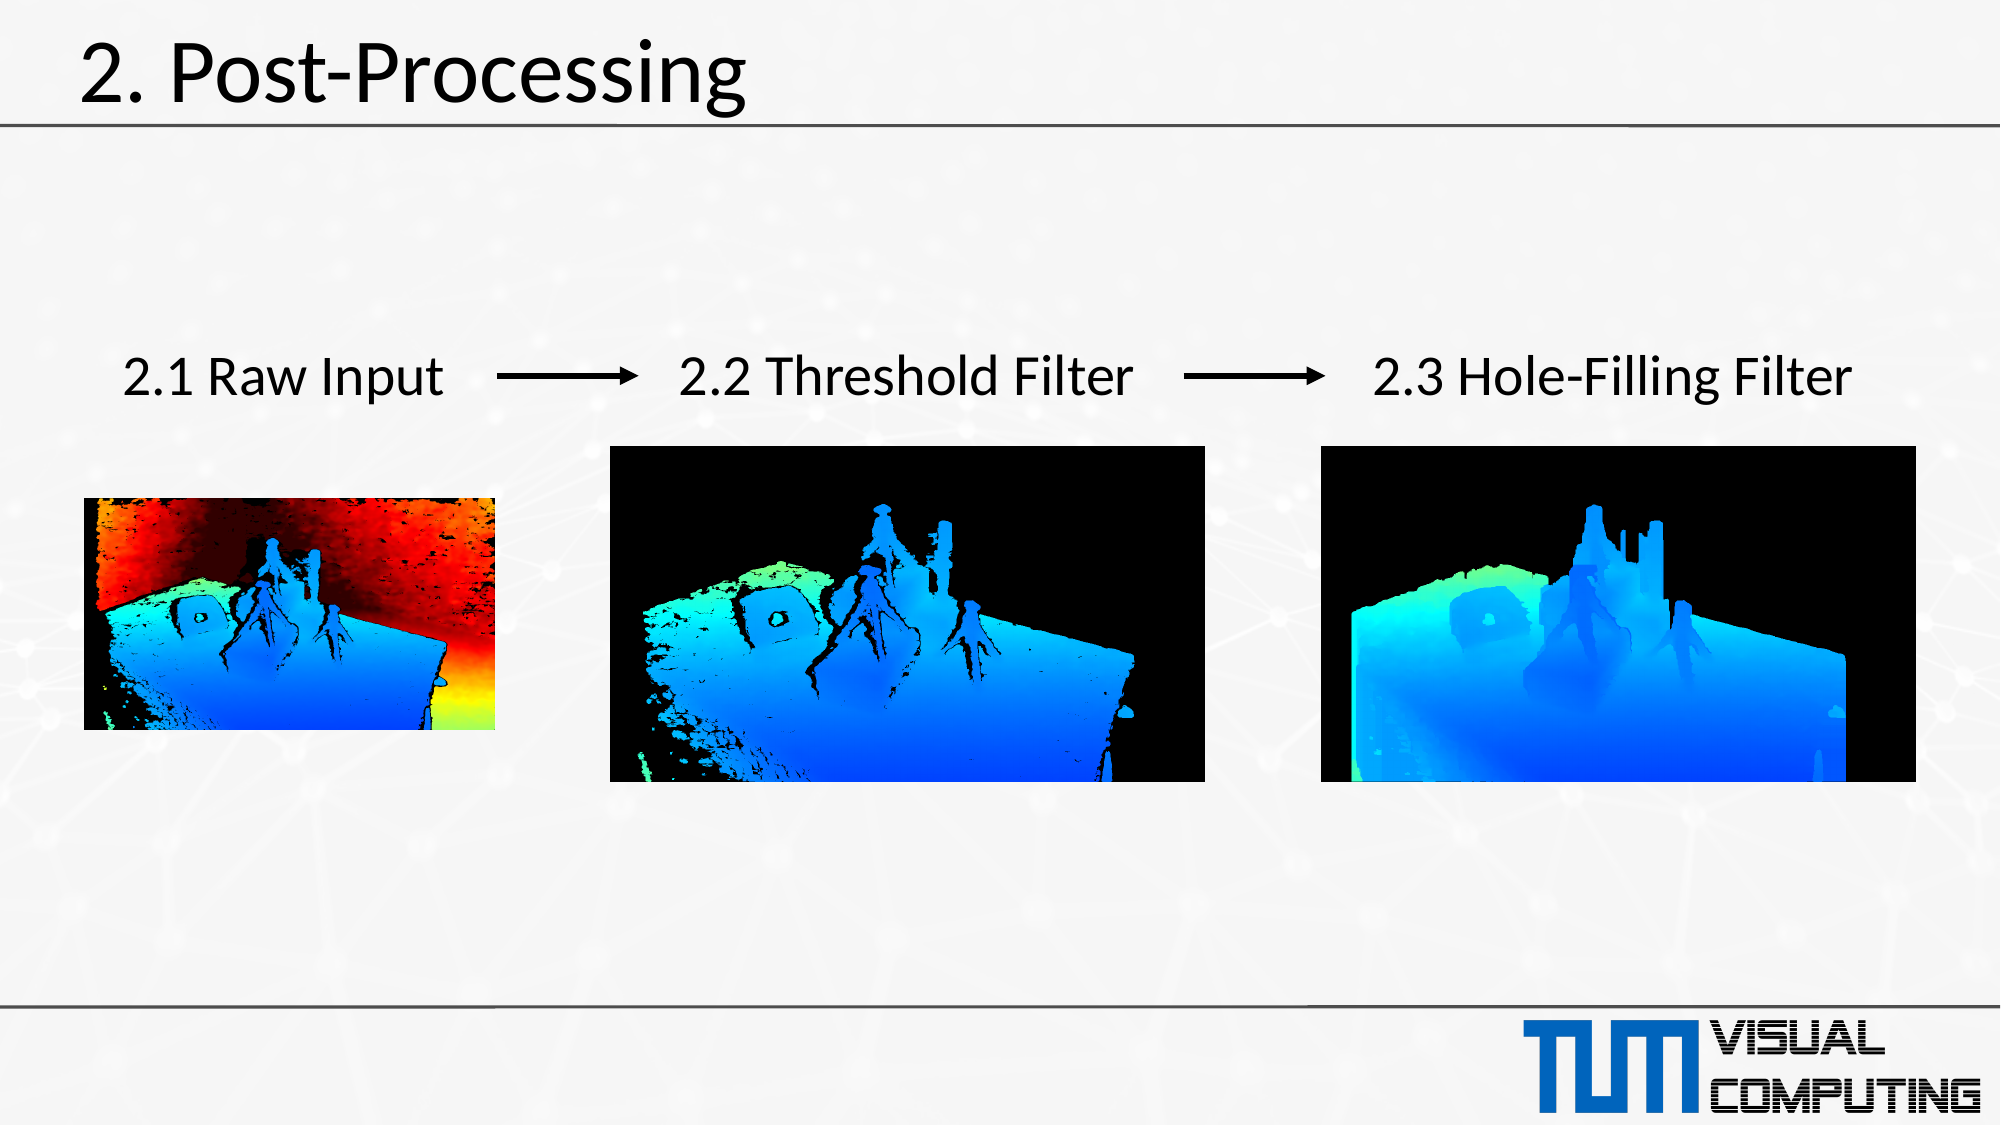

# 2. Post-Processing
2.1 Raw Input
2.2 Threshold Filter
2.3 Hole-Filling Filter